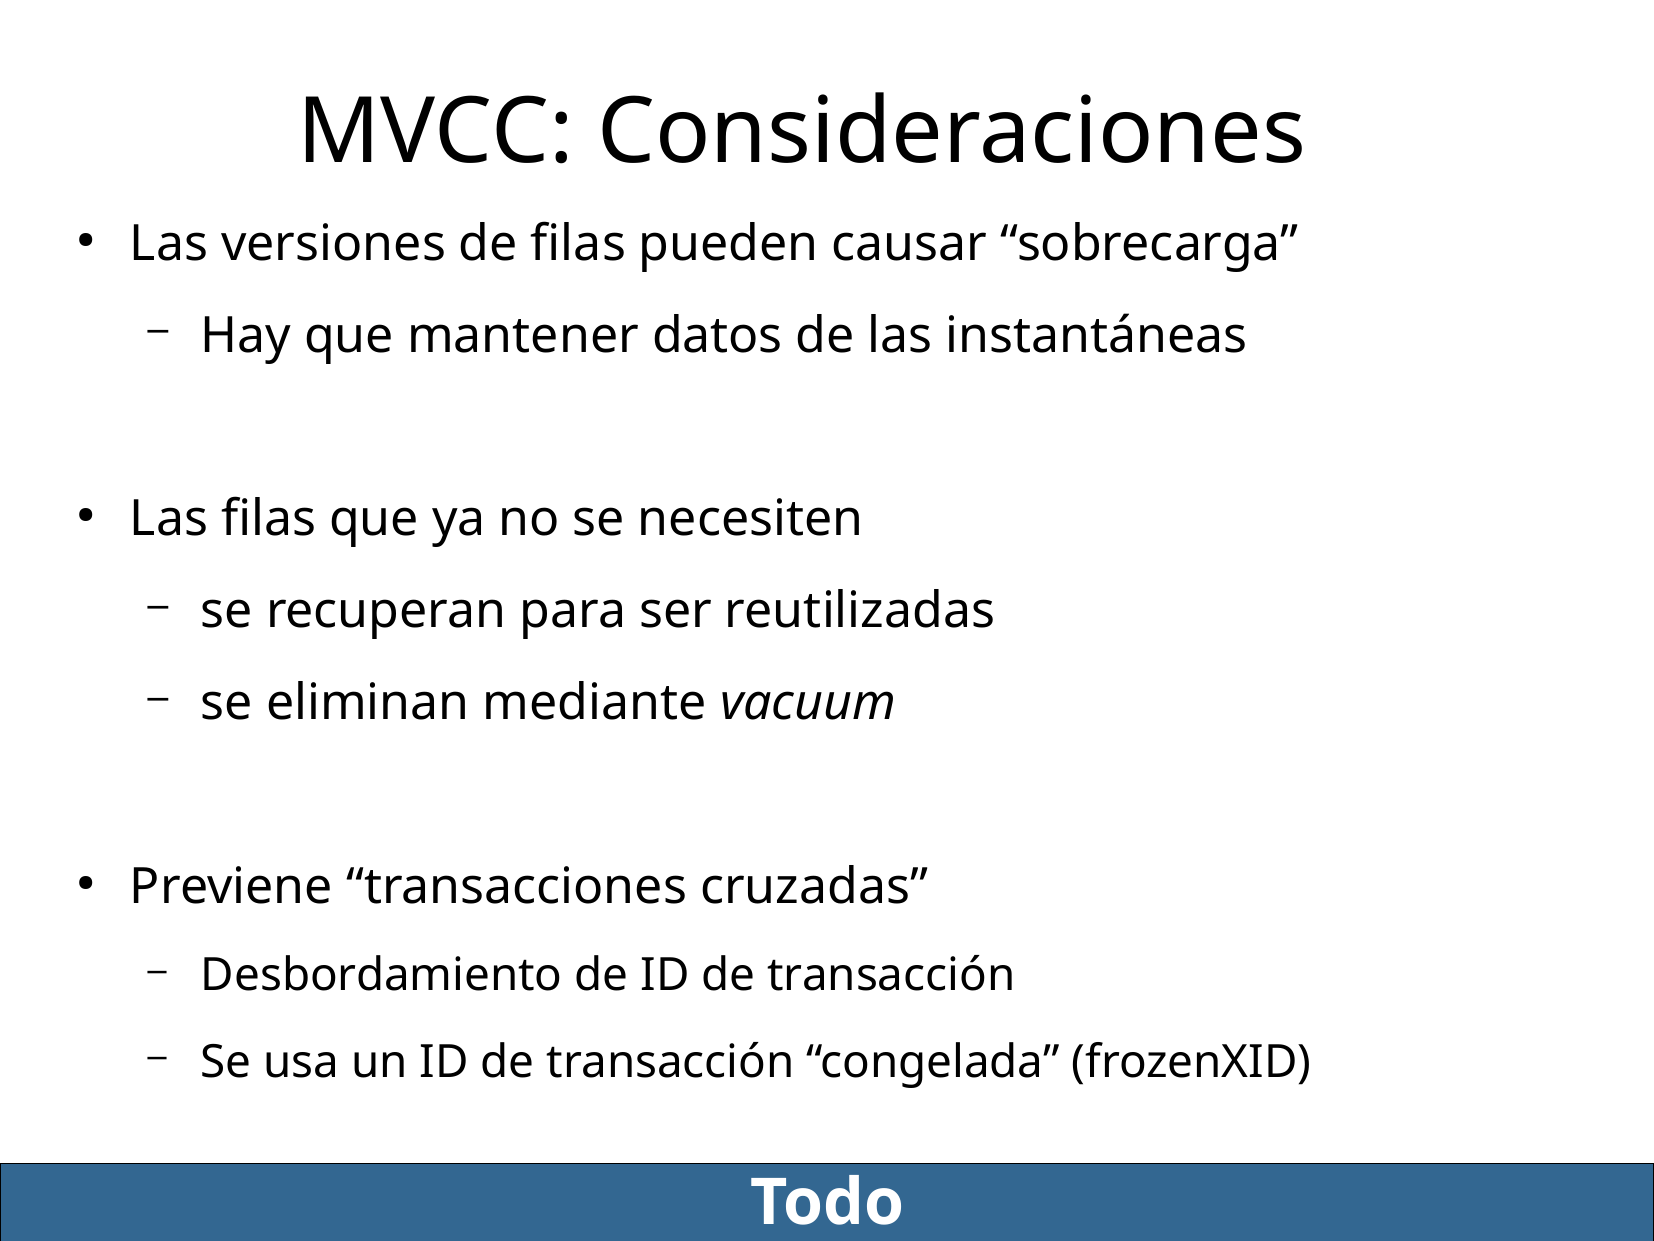

# MVCC: Consideraciones
Las versiones de filas pueden causar “sobrecarga”
Hay que mantener datos de las instantáneas
Las filas que ya no se necesiten
se recuperan para ser reutilizadas
se eliminan mediante vacuum
Previene “transacciones cruzadas”
Desbordamiento de ID de transacción
Se usa un ID de transacción “congelada” (frozenXID)